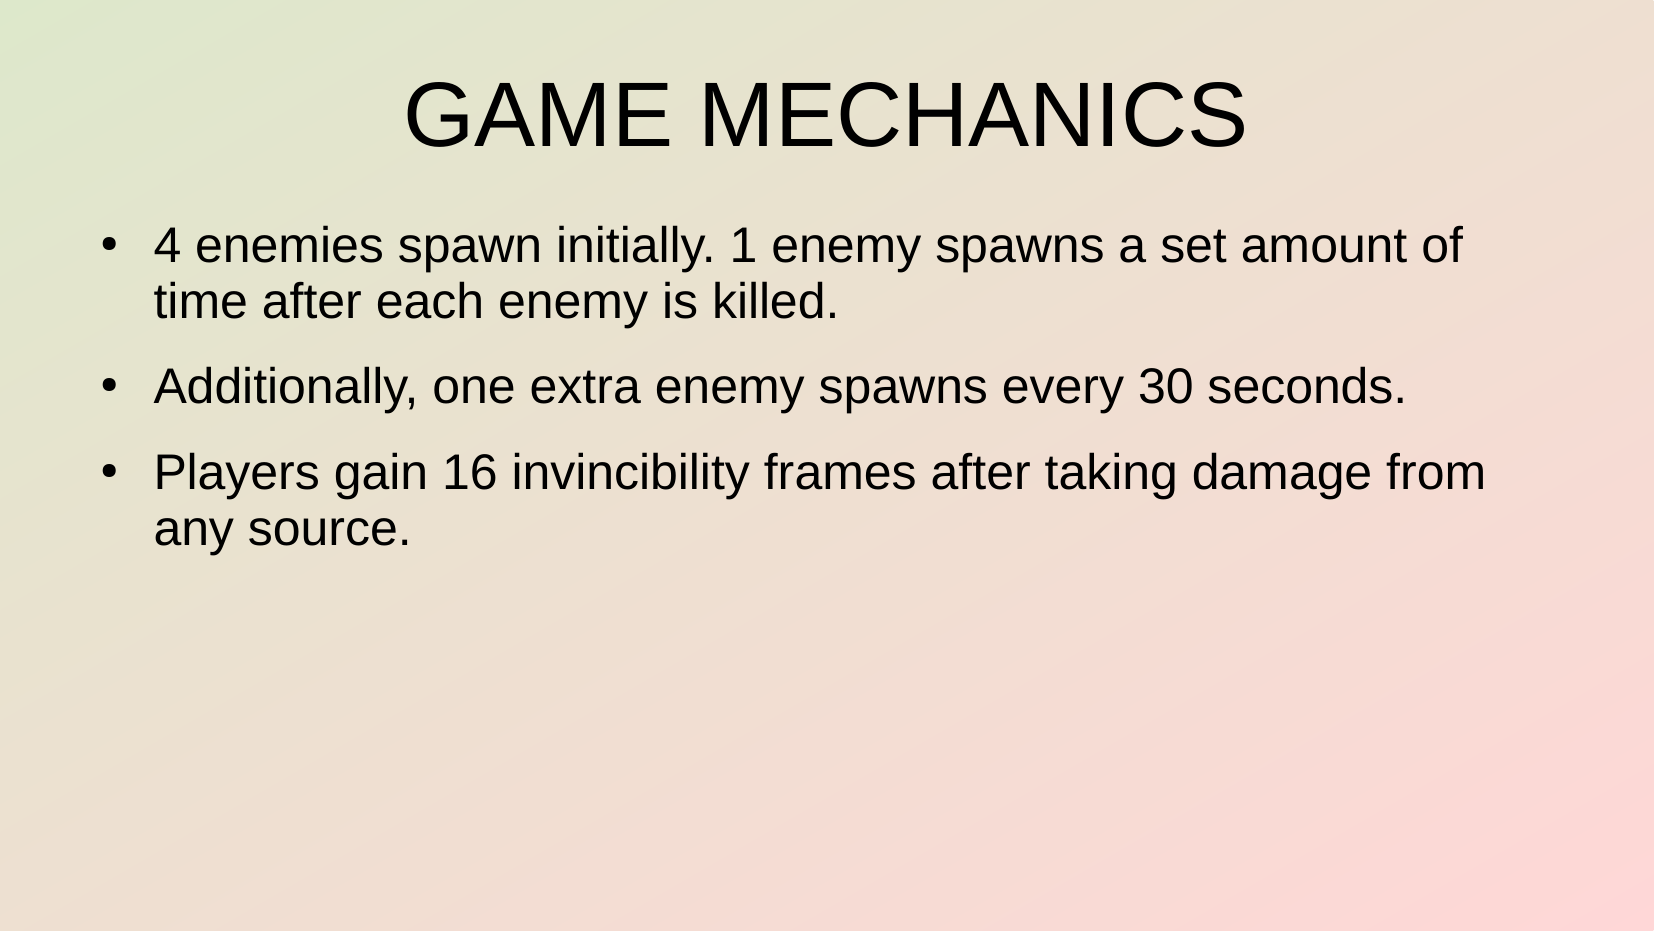

# GAME MECHANICS
4 enemies spawn initially. 1 enemy spawns a set amount of time after each enemy is killed.
Additionally, one extra enemy spawns every 30 seconds.
Players gain 16 invincibility frames after taking damage from any source.